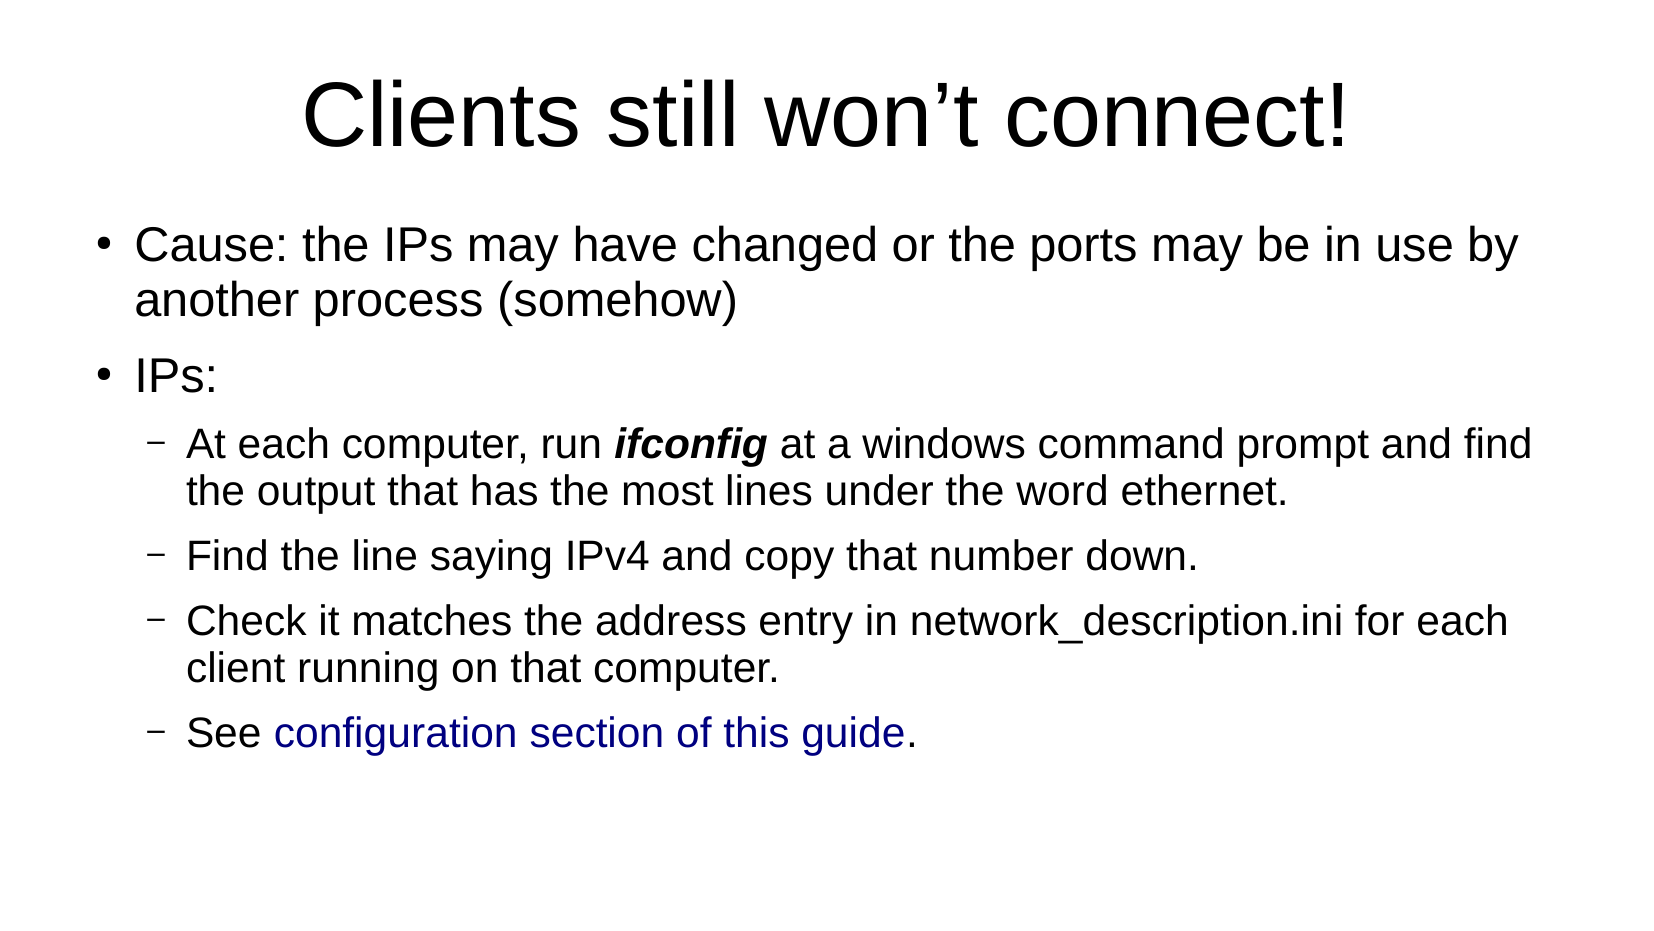

# Clients still won’t connect!
Cause: the IPs may have changed or the ports may be in use by another process (somehow)
IPs:
At each computer, run ifconfig at a windows command prompt and find the output that has the most lines under the word ethernet.
Find the line saying IPv4 and copy that number down.
Check it matches the address entry in network_description.ini for each client running on that computer.
See configuration section of this guide.